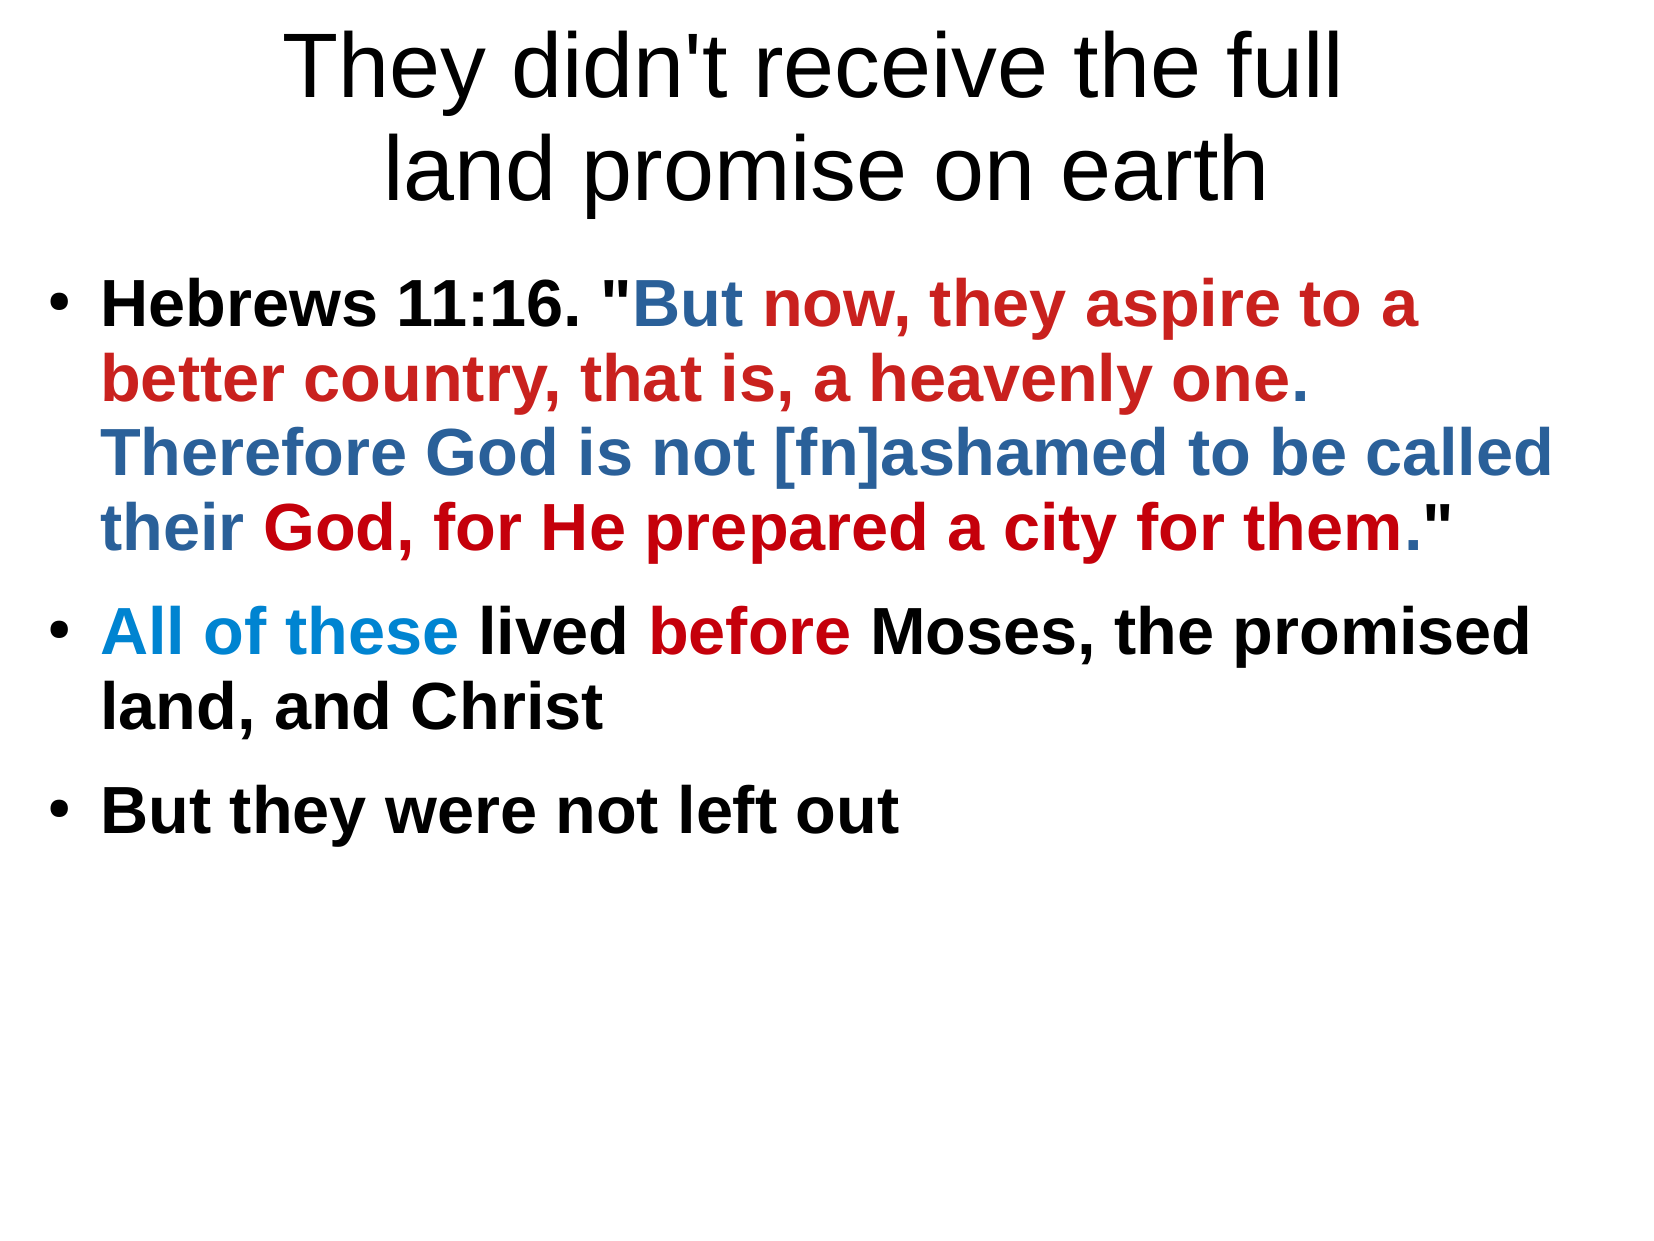

# They didn't receive the full land promise on earth
Hebrews 11:16. "But now, they aspire to a better country, that is, a heavenly one. Therefore God is not [fn]ashamed to be called their God, for He prepared a city for them."
All of these lived before Moses, the promised land, and Christ
But they were not left out